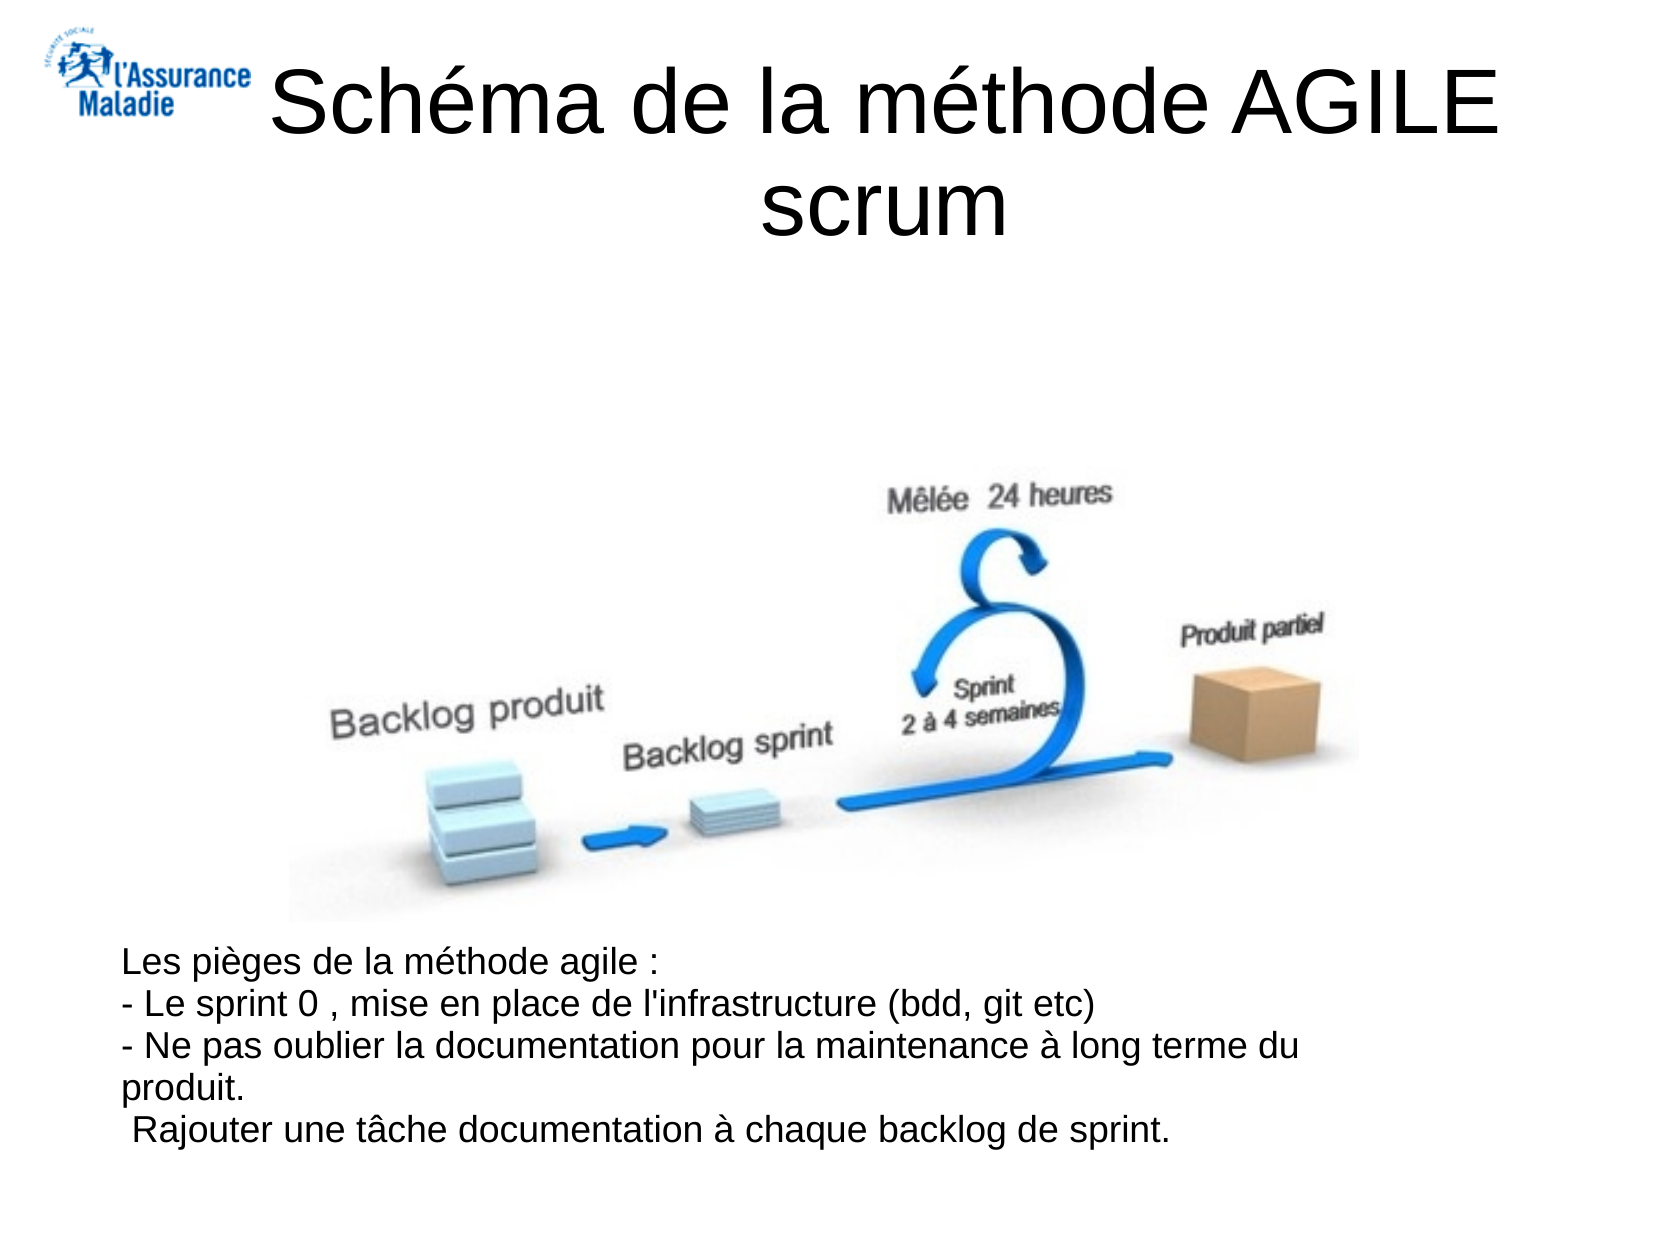

# Schéma de la méthode AGILE scrum
Les pièges de la méthode agile :
- Le sprint 0 , mise en place de l'infrastructure (bdd, git etc)
- Ne pas oublier la documentation pour la maintenance à long terme du produit.
 Rajouter une tâche documentation à chaque backlog de sprint.